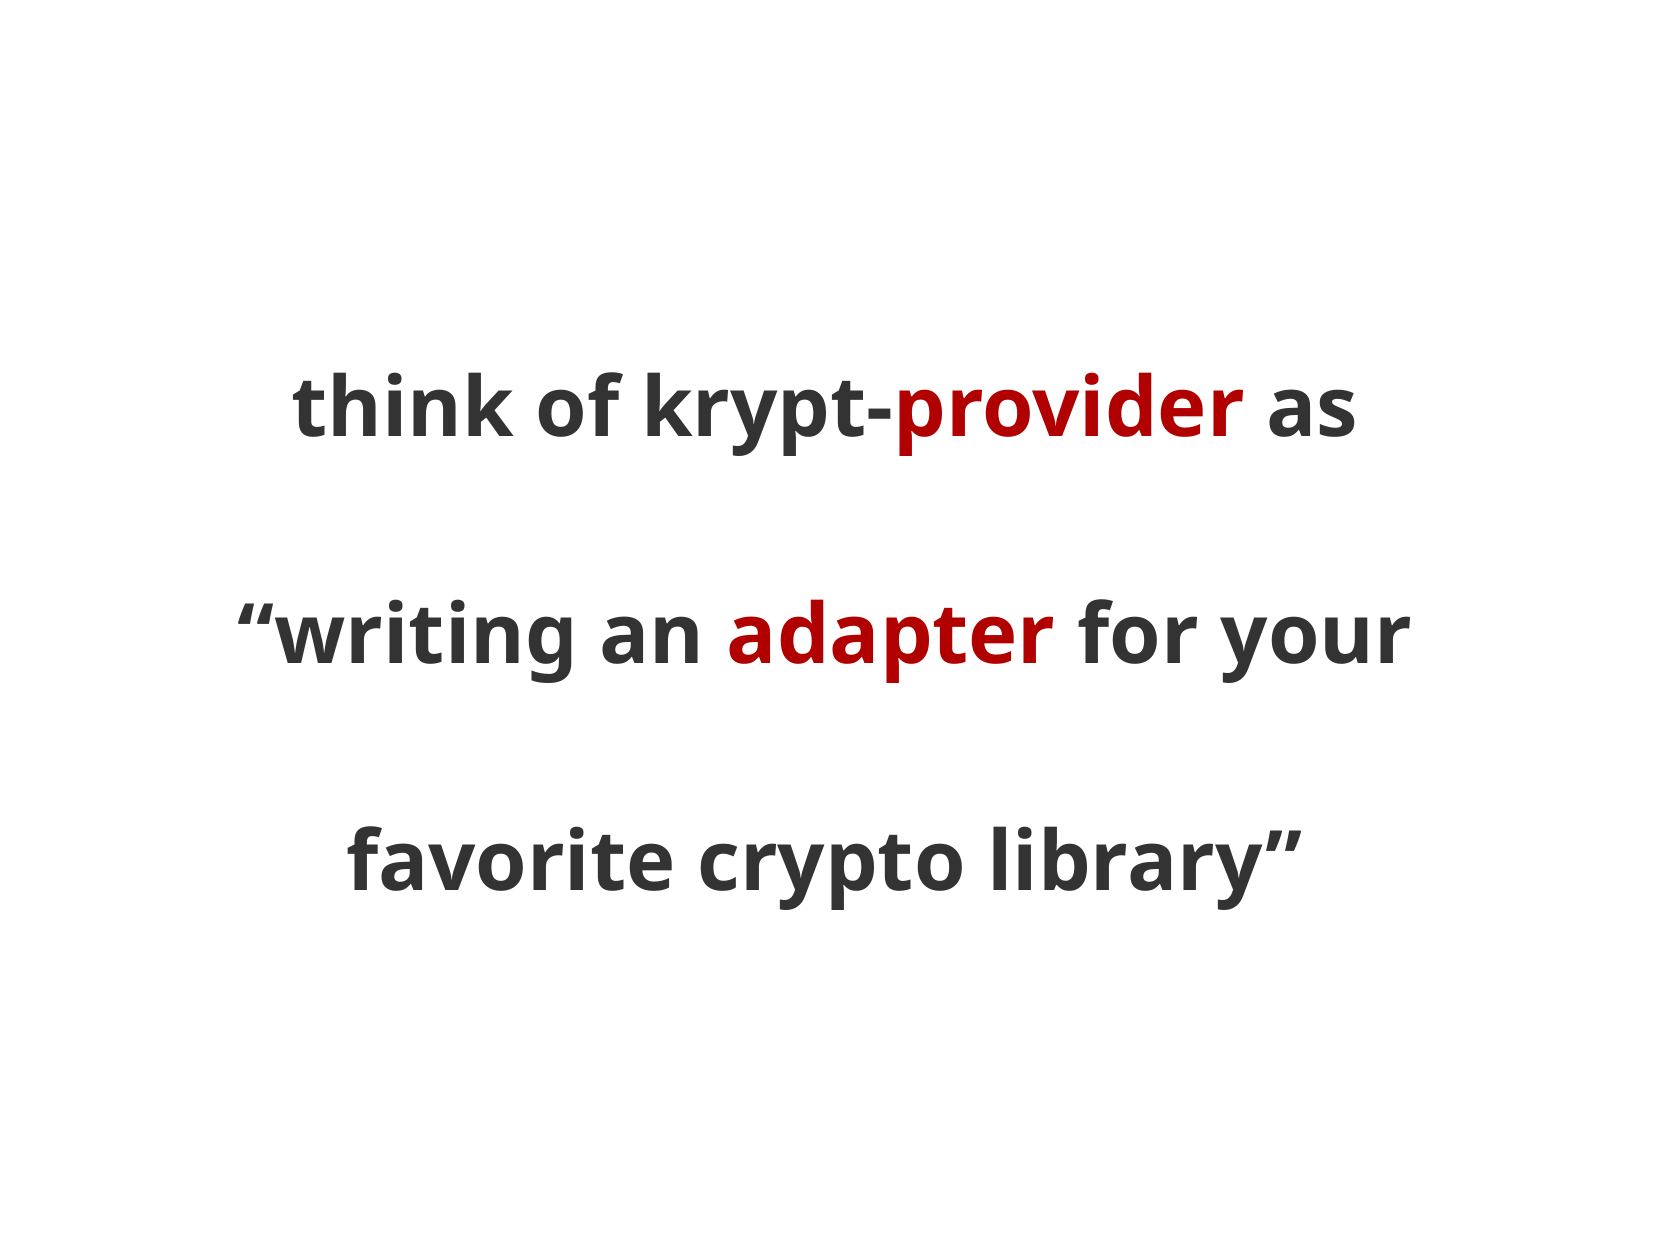

#
think of krypt-provider as
“writing an adapter for your
favorite crypto library”